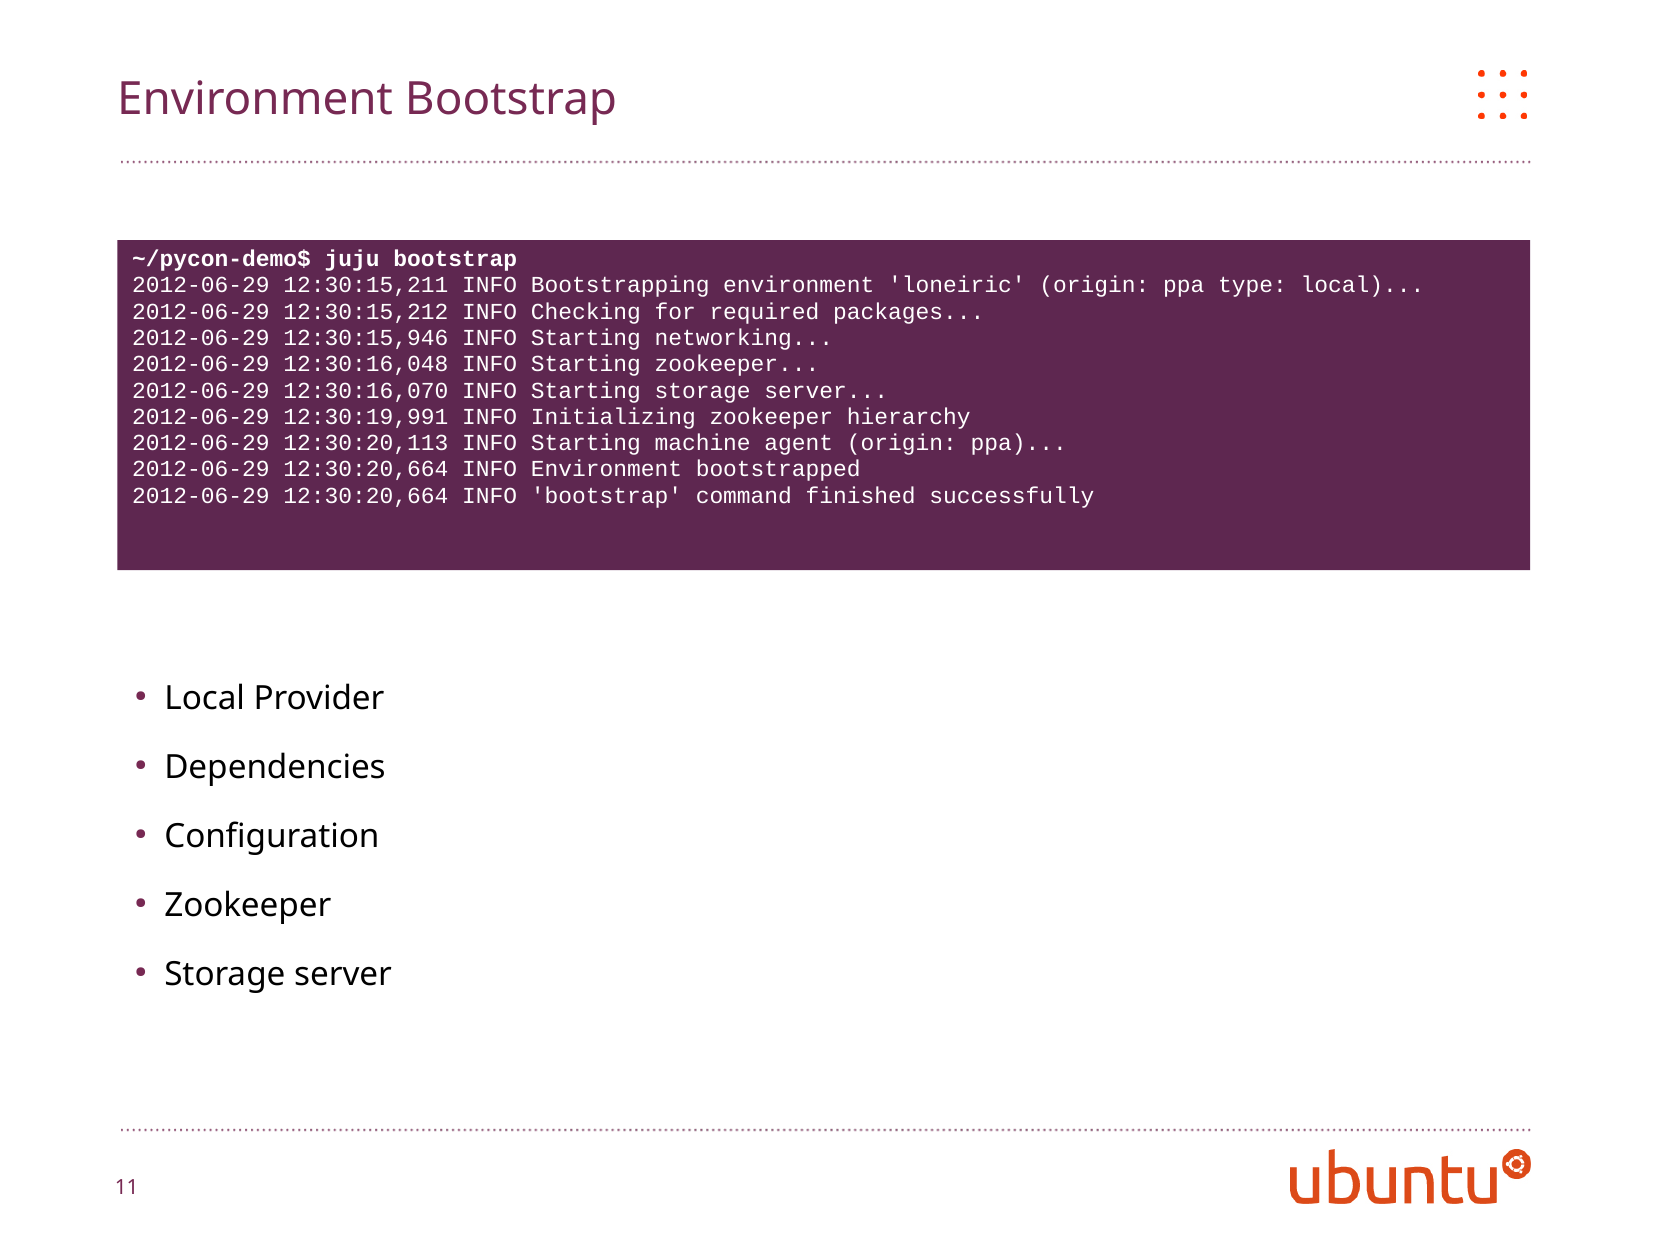

# Environment Bootstrap
~/pycon-demo$ juju bootstrap
2012-06-29 12:30:15,211 INFO Bootstrapping environment 'loneiric' (origin: ppa type: local)...
2012-06-29 12:30:15,212 INFO Checking for required packages...
2012-06-29 12:30:15,946 INFO Starting networking...
2012-06-29 12:30:16,048 INFO Starting zookeeper...
2012-06-29 12:30:16,070 INFO Starting storage server...
2012-06-29 12:30:19,991 INFO Initializing zookeeper hierarchy
2012-06-29 12:30:20,113 INFO Starting machine agent (origin: ppa)...
2012-06-29 12:30:20,664 INFO Environment bootstrapped
2012-06-29 12:30:20,664 INFO 'bootstrap' command finished successfully
Local Provider
Dependencies
Configuration
Zookeeper
Storage server